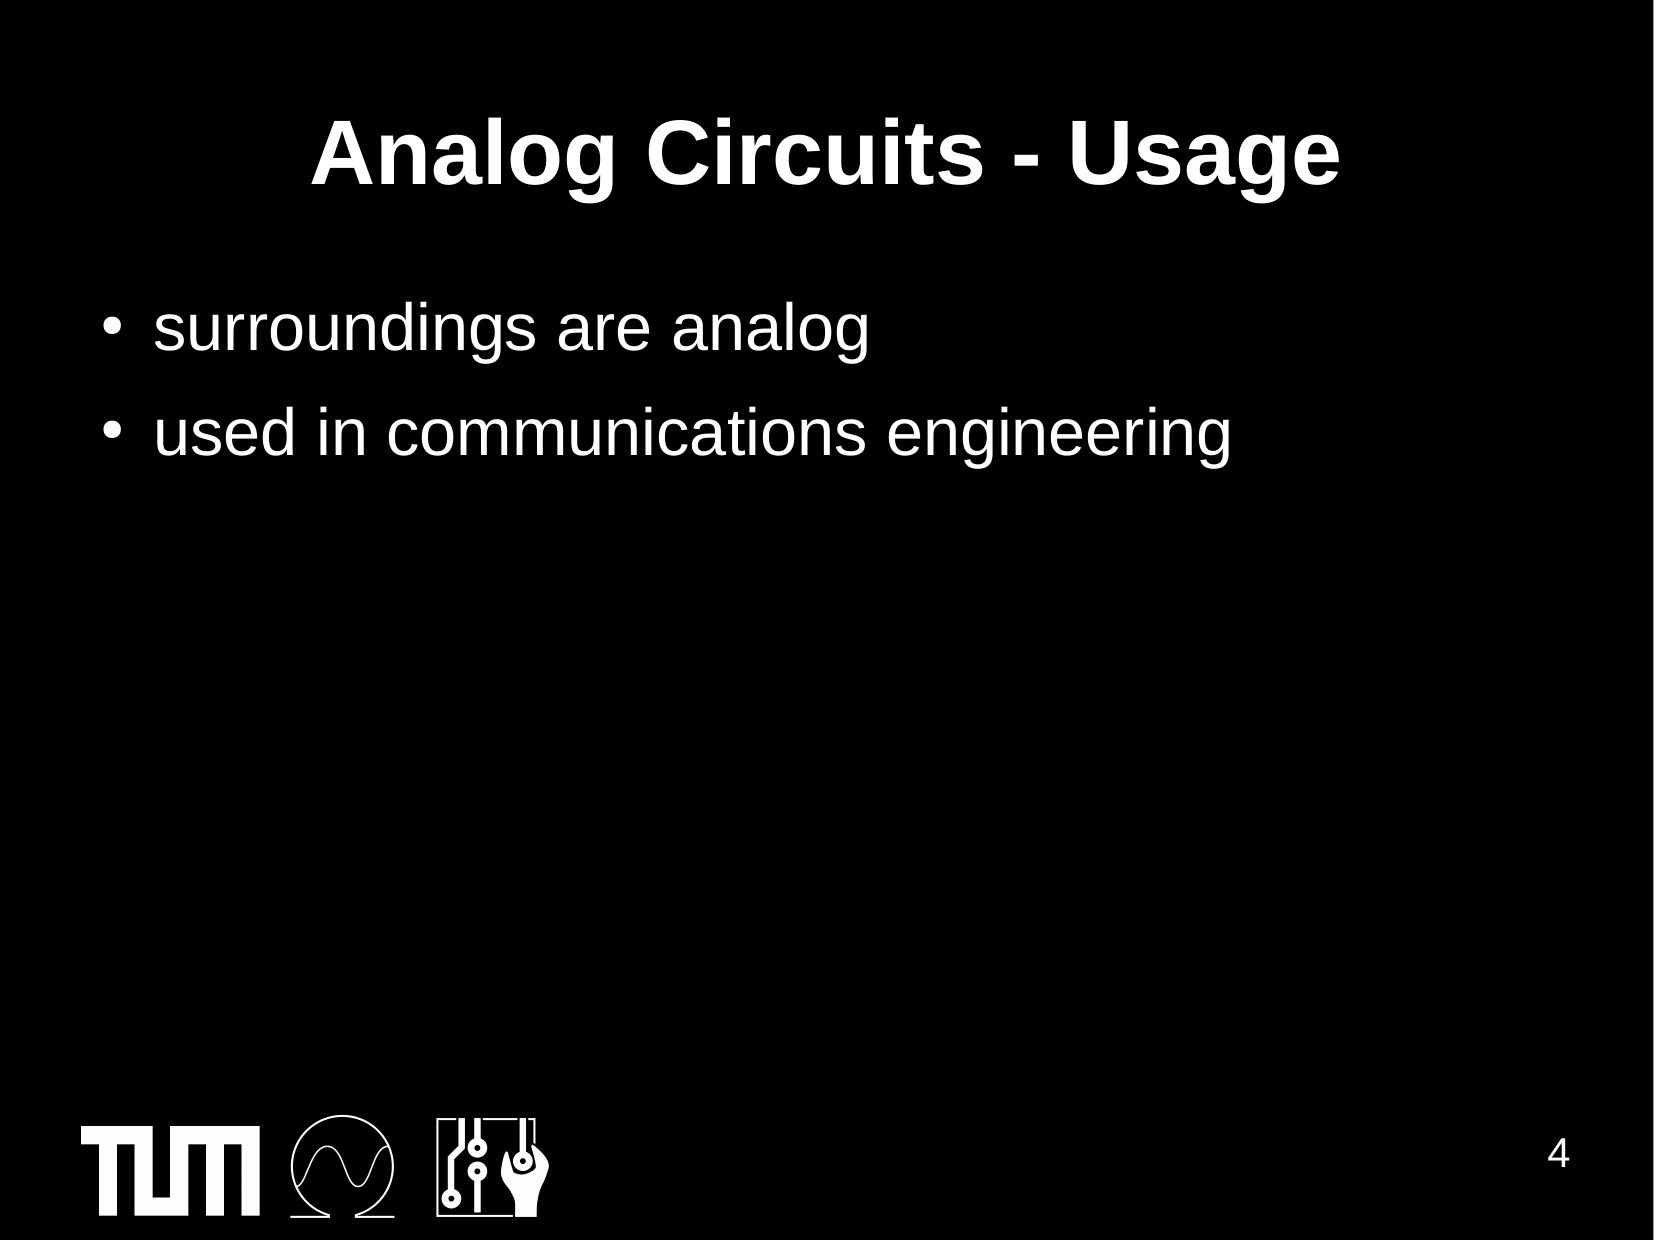

# Analog Circuits - Usage
surroundings are analog
used in communications engineering
4